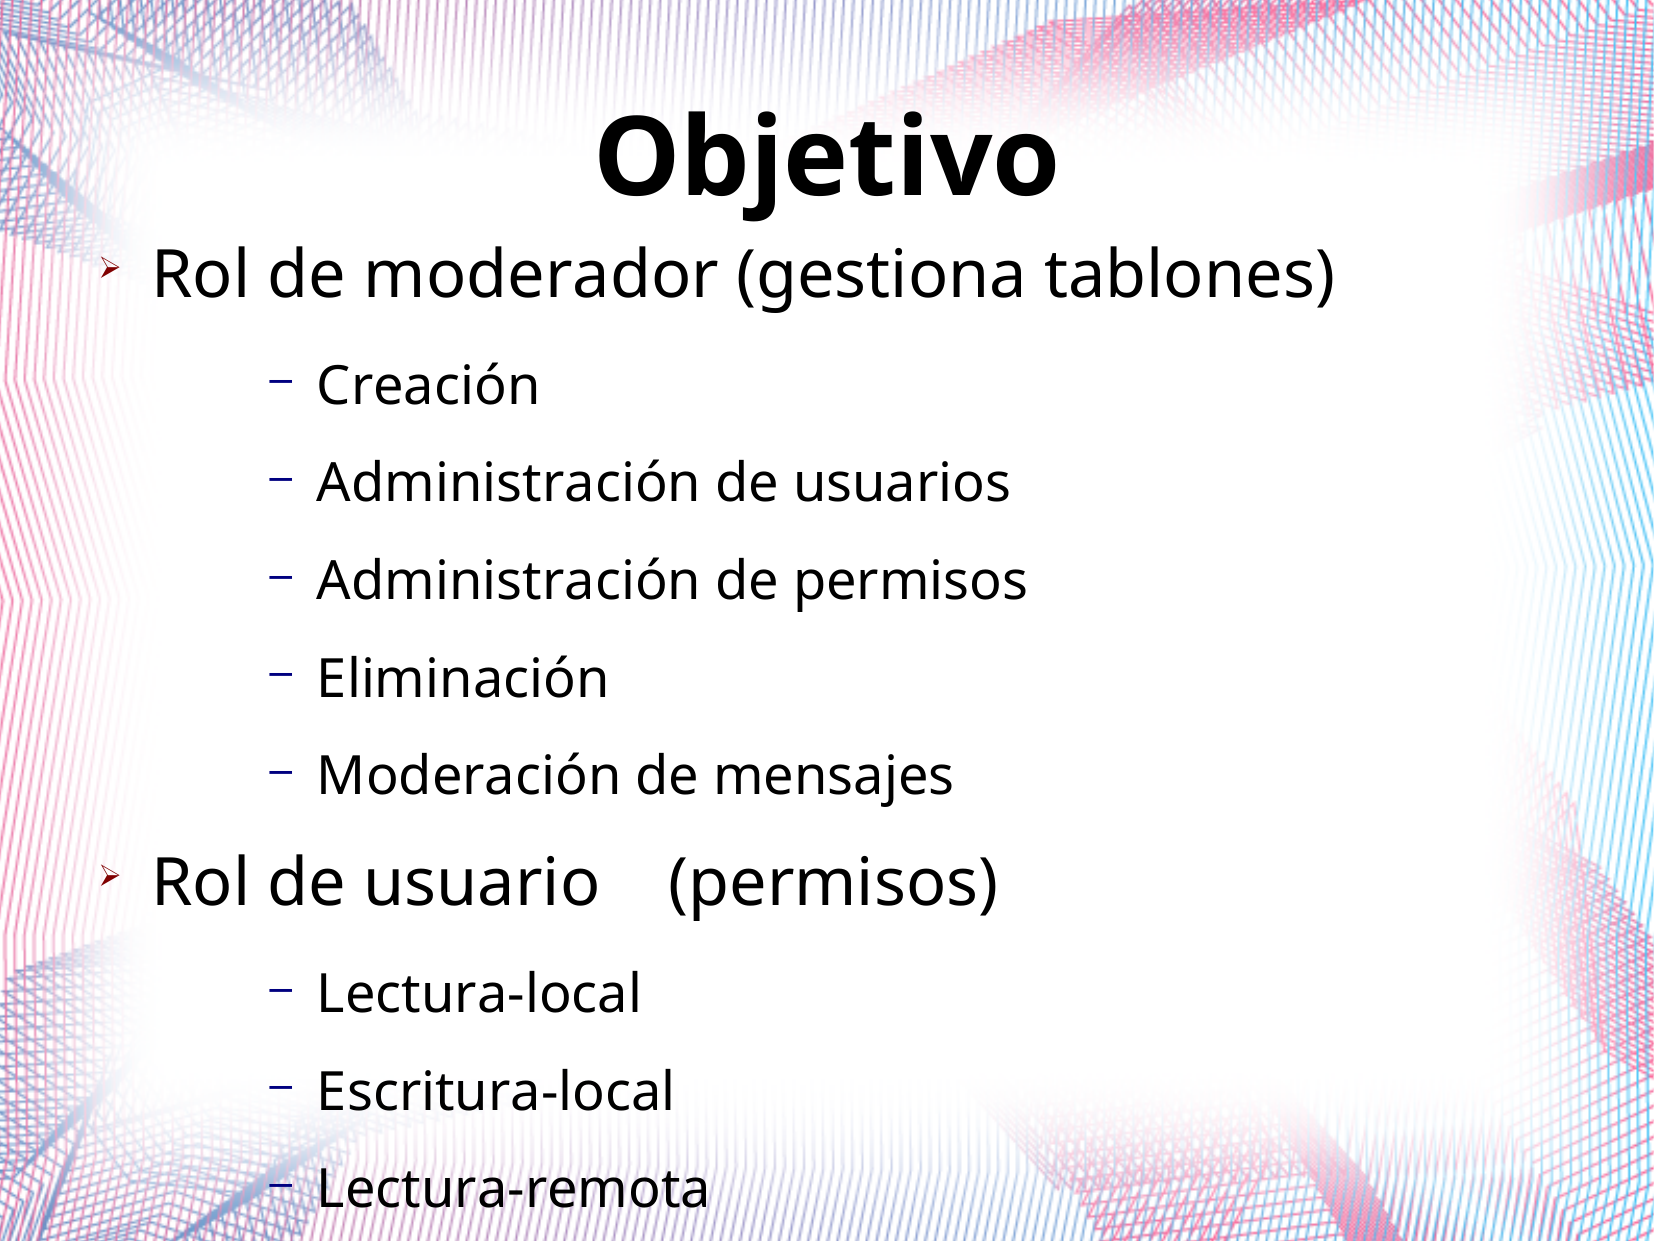

# Objetivo
Rol de moderador (gestiona tablones)
Creación
Administración de usuarios
Administración de permisos
Eliminación
Moderación de mensajes
Rol de usuario	(permisos)
Lectura-local
Escritura-local
Lectura-remota
Escritura-remota